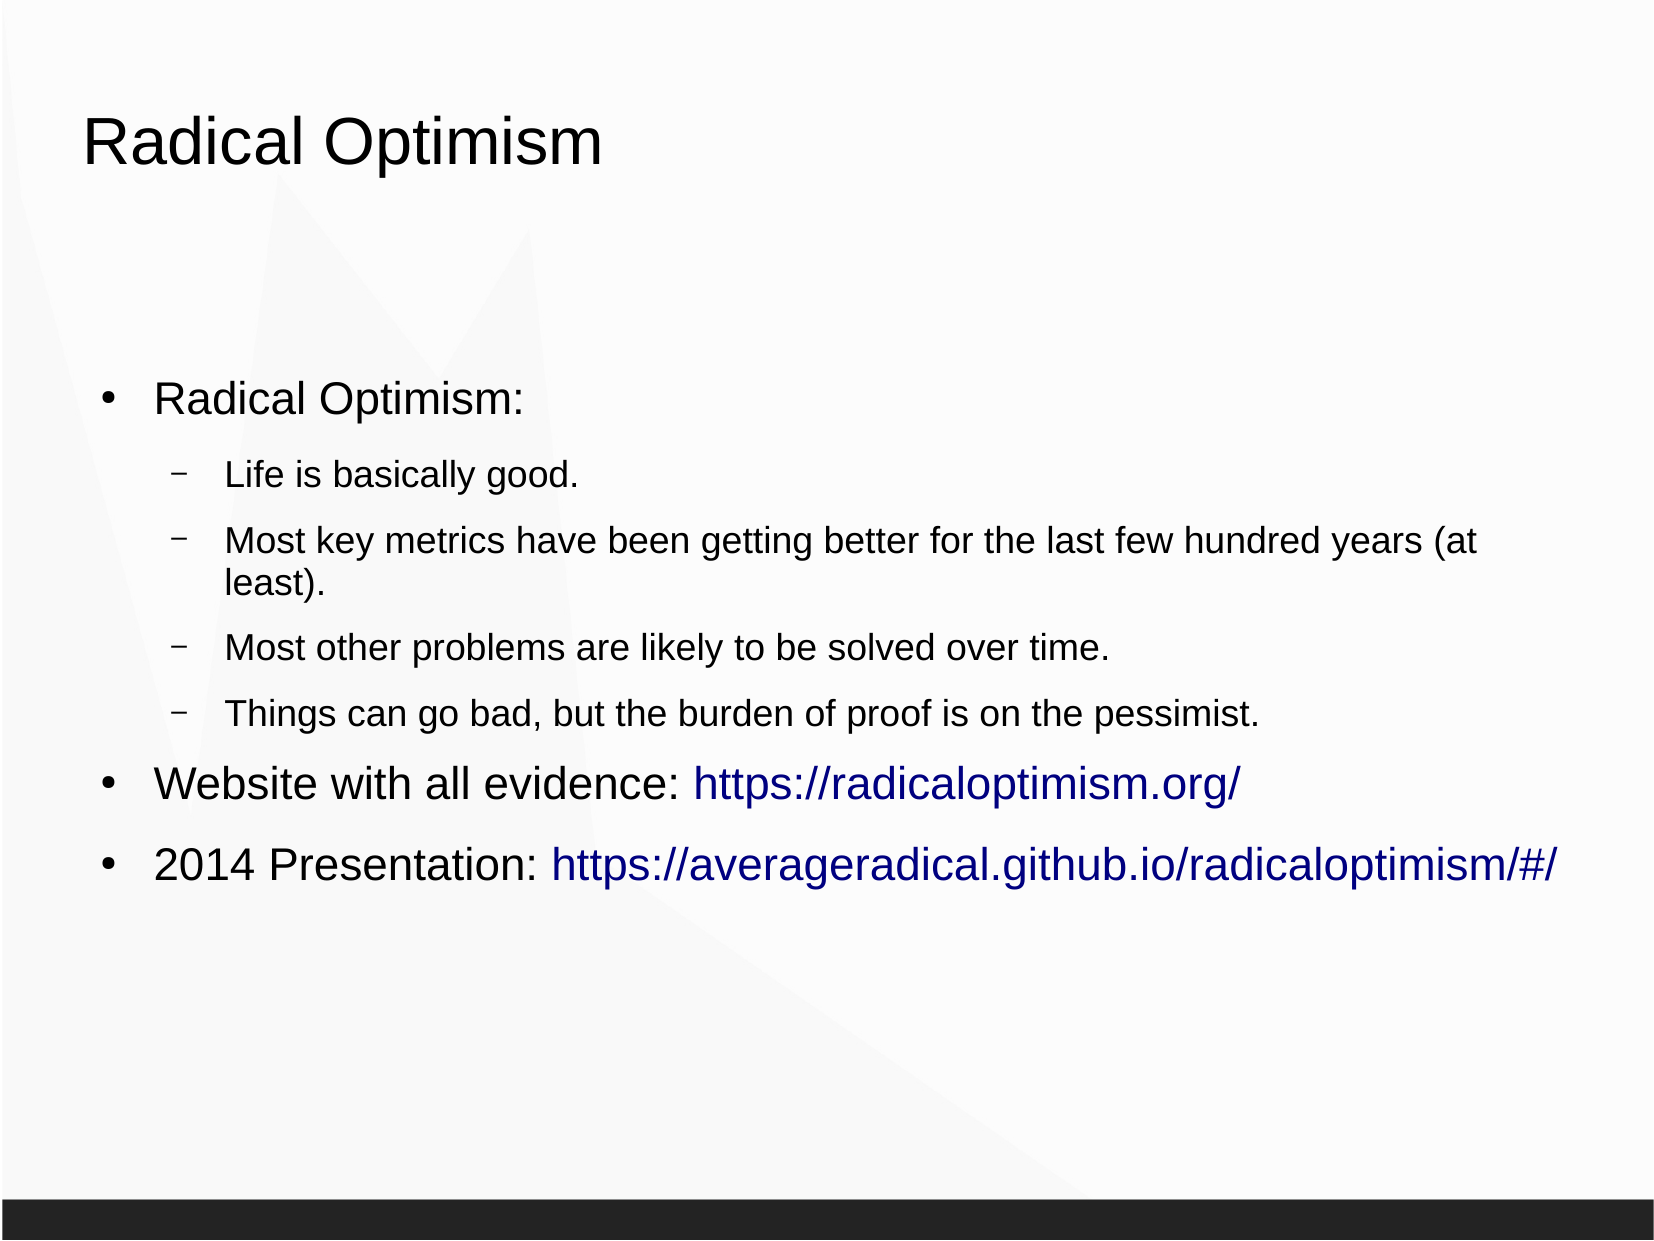

# Radical Optimism
Radical Optimism:
Life is basically good.
Most key metrics have been getting better for the last few hundred years (at least).
Most other problems are likely to be solved over time.
Things can go bad, but the burden of proof is on the pessimist.
Website with all evidence: https://radicaloptimism.org/
2014 Presentation: https://averageradical.github.io/radicaloptimism/#/